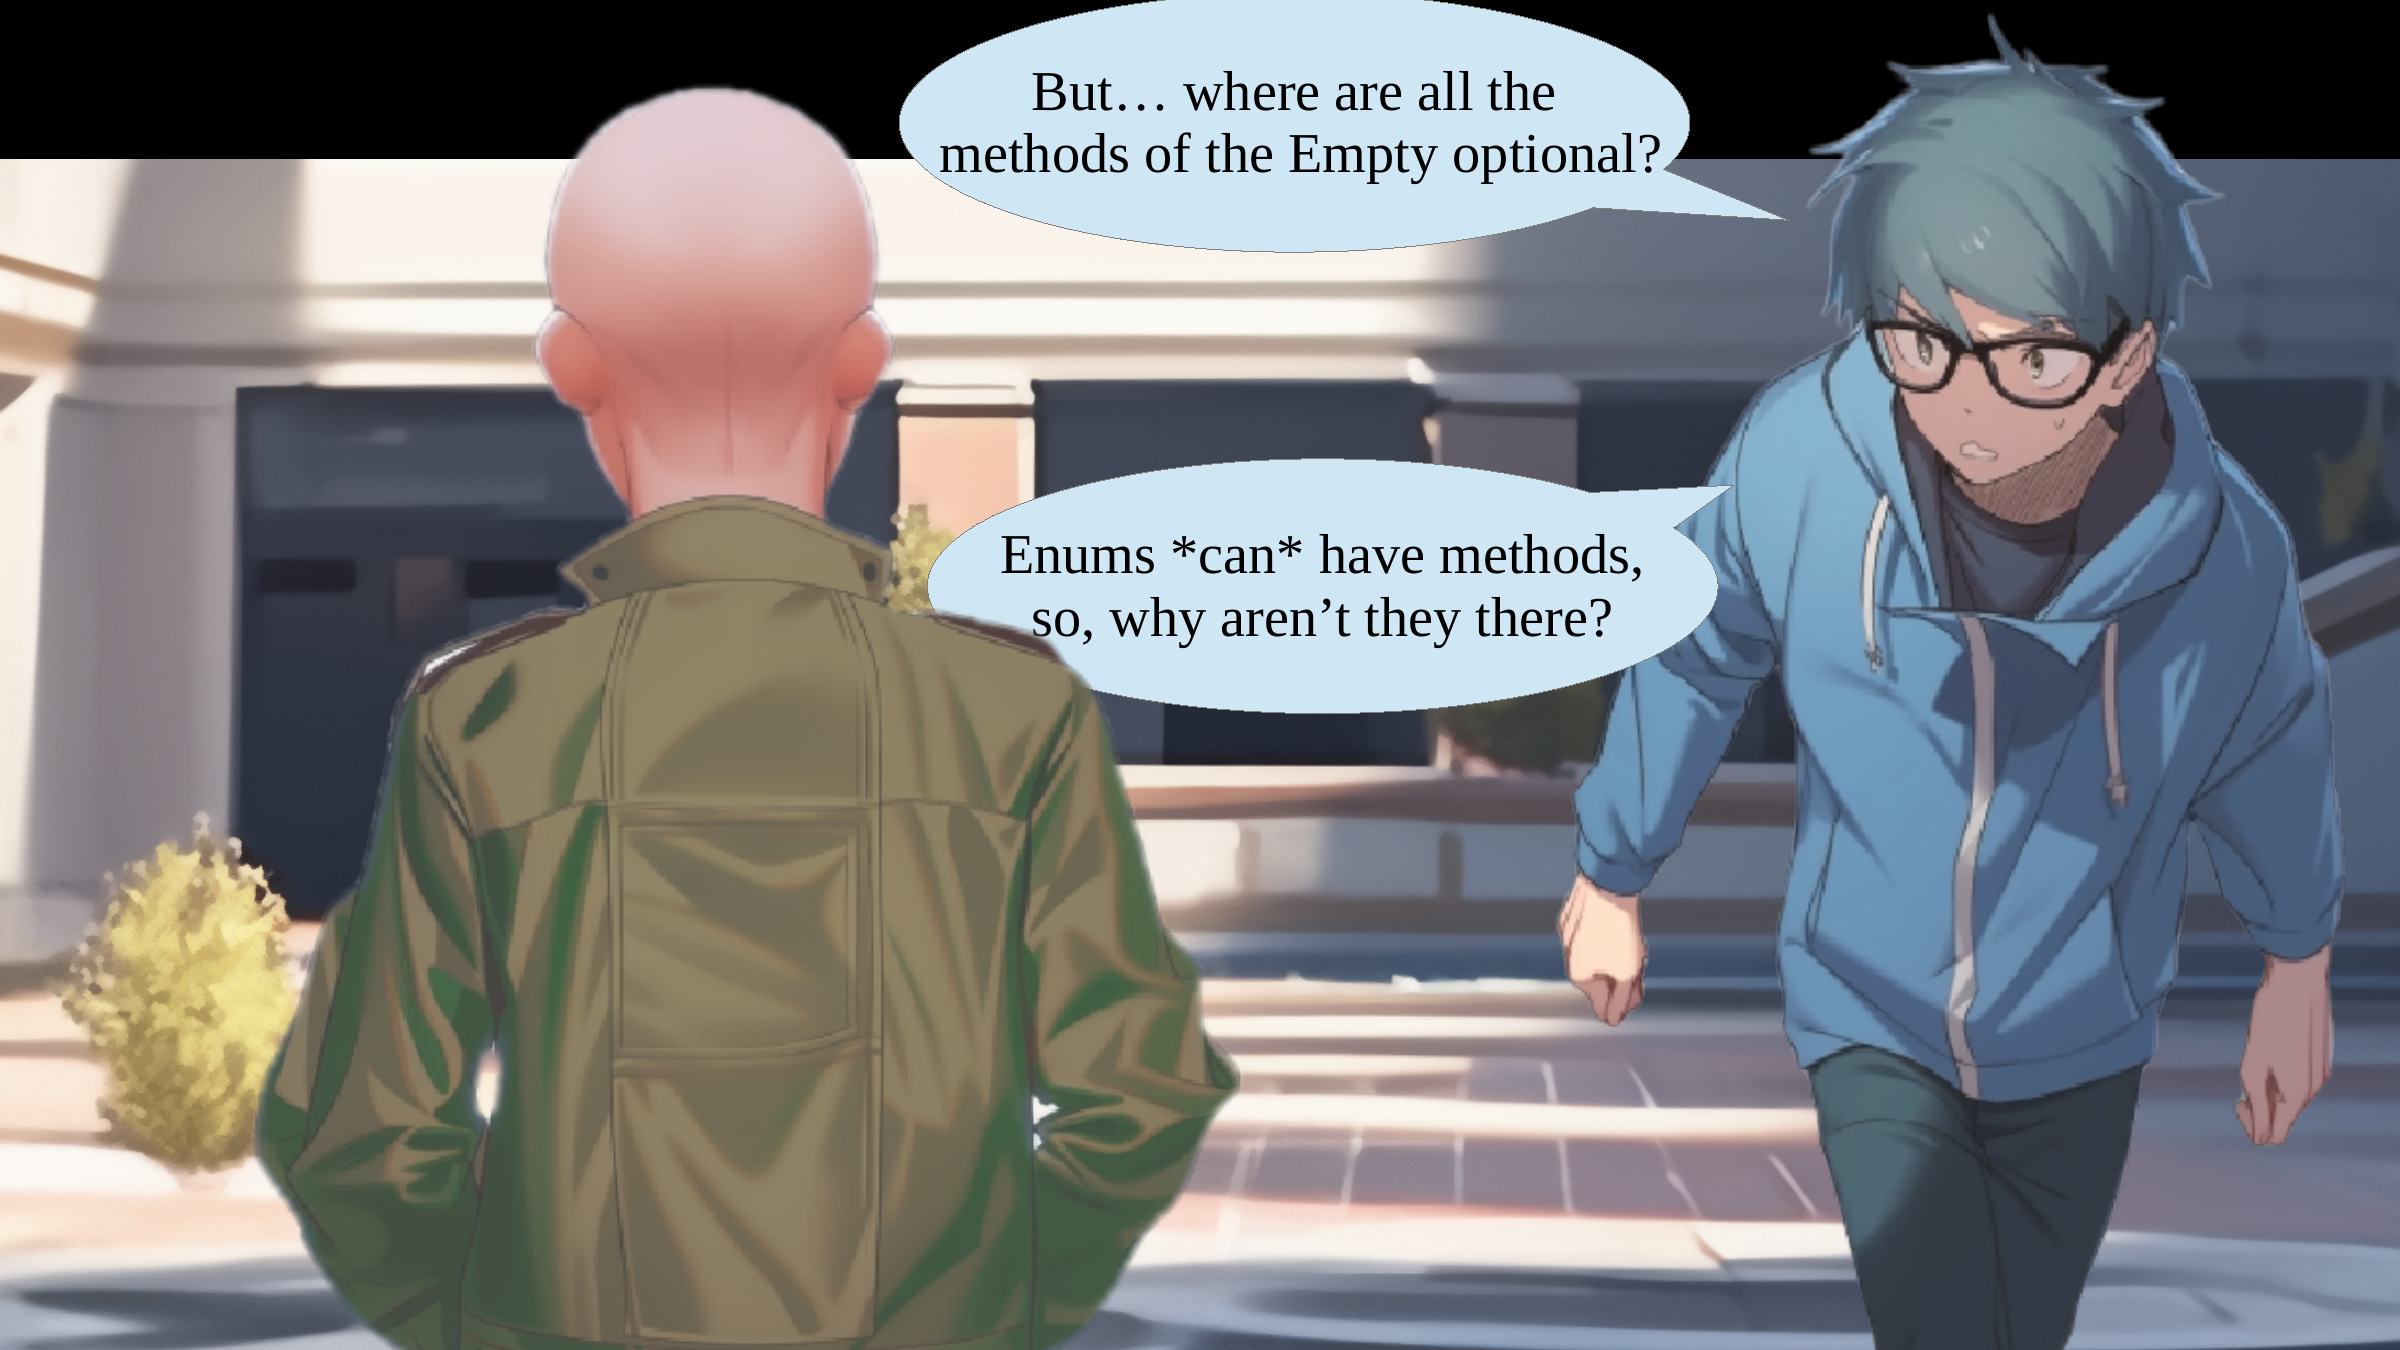

But… where are all the
 methods of the Empty optional?
Enums *can* have methods,
so, why aren’t they there?